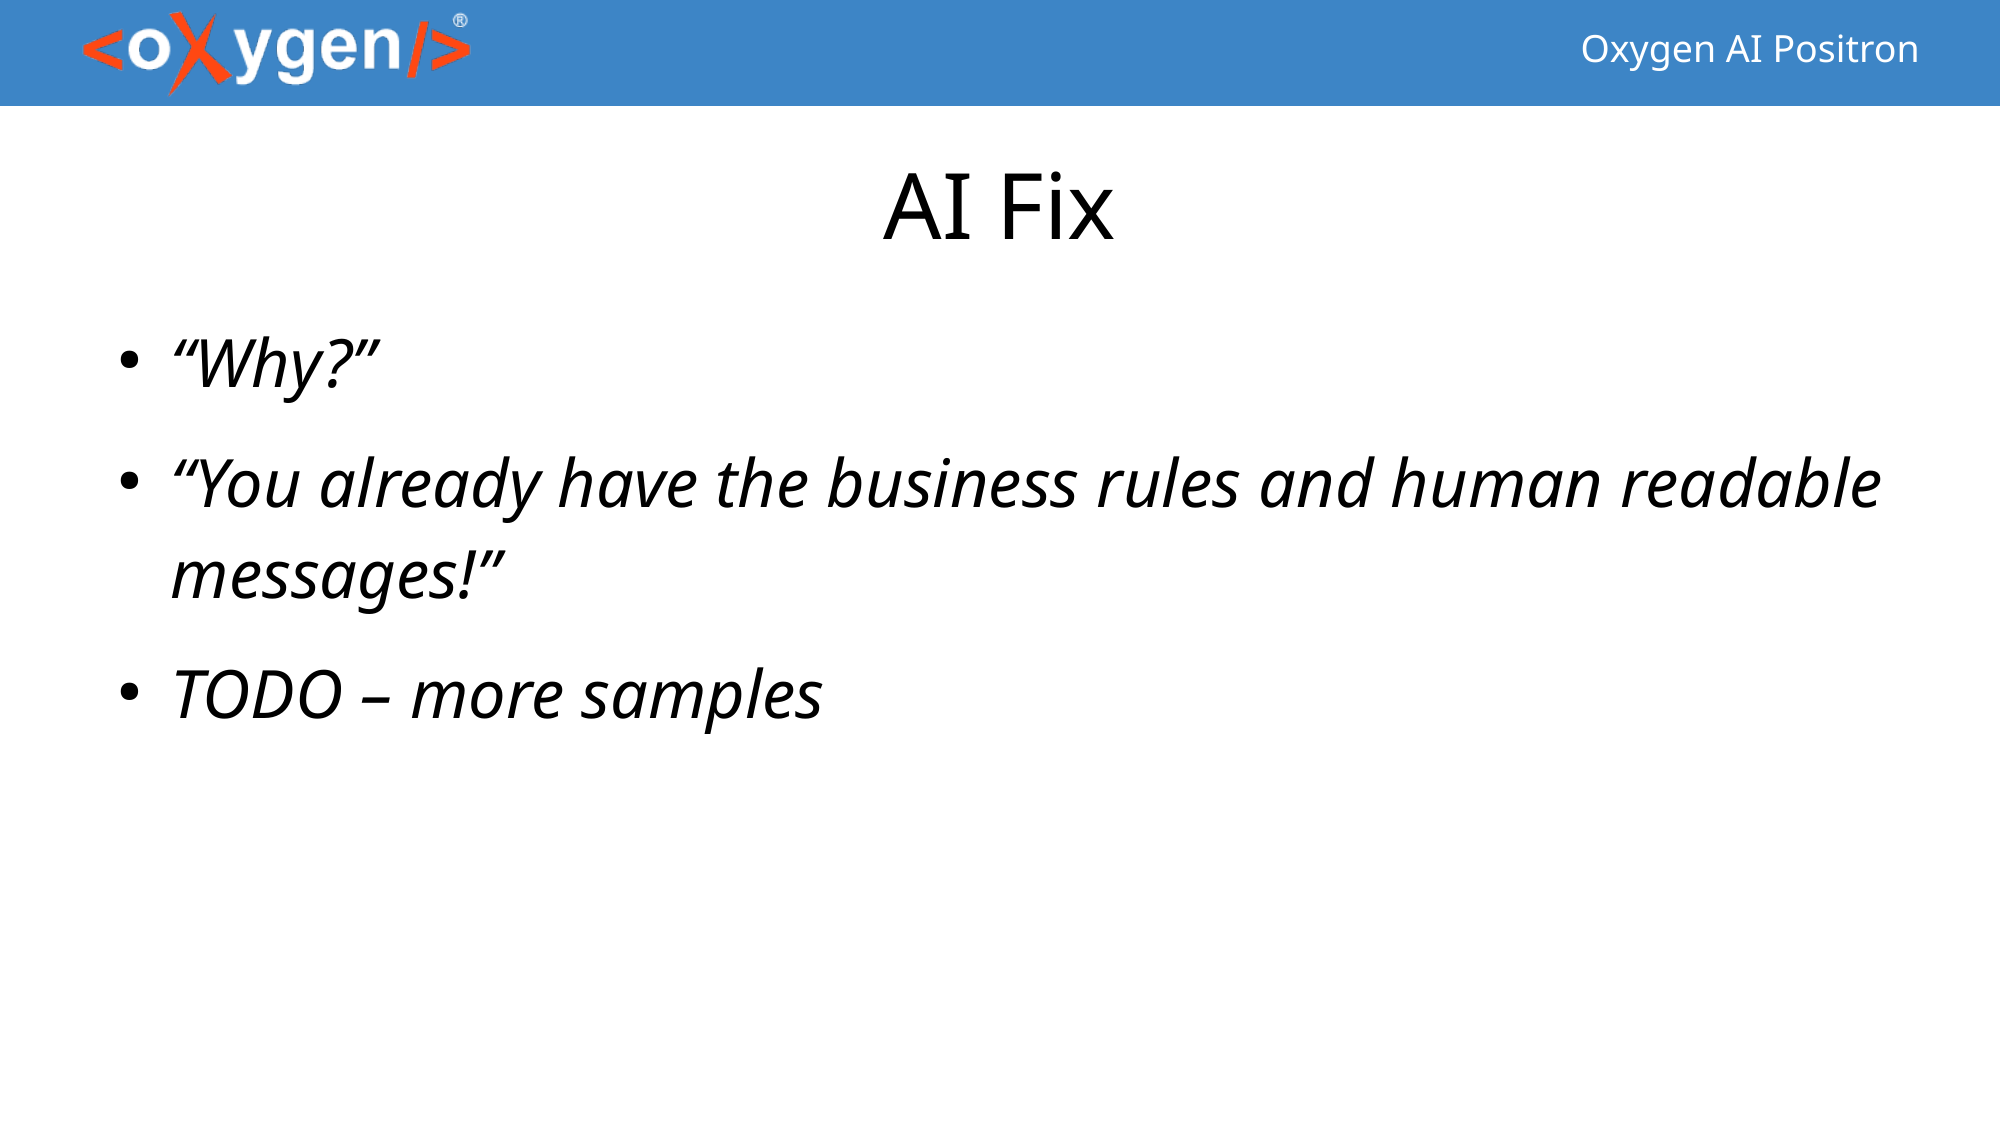

# AI Fix
“Why?”
“You already have the business rules and human readable messages!”
TODO – more samples